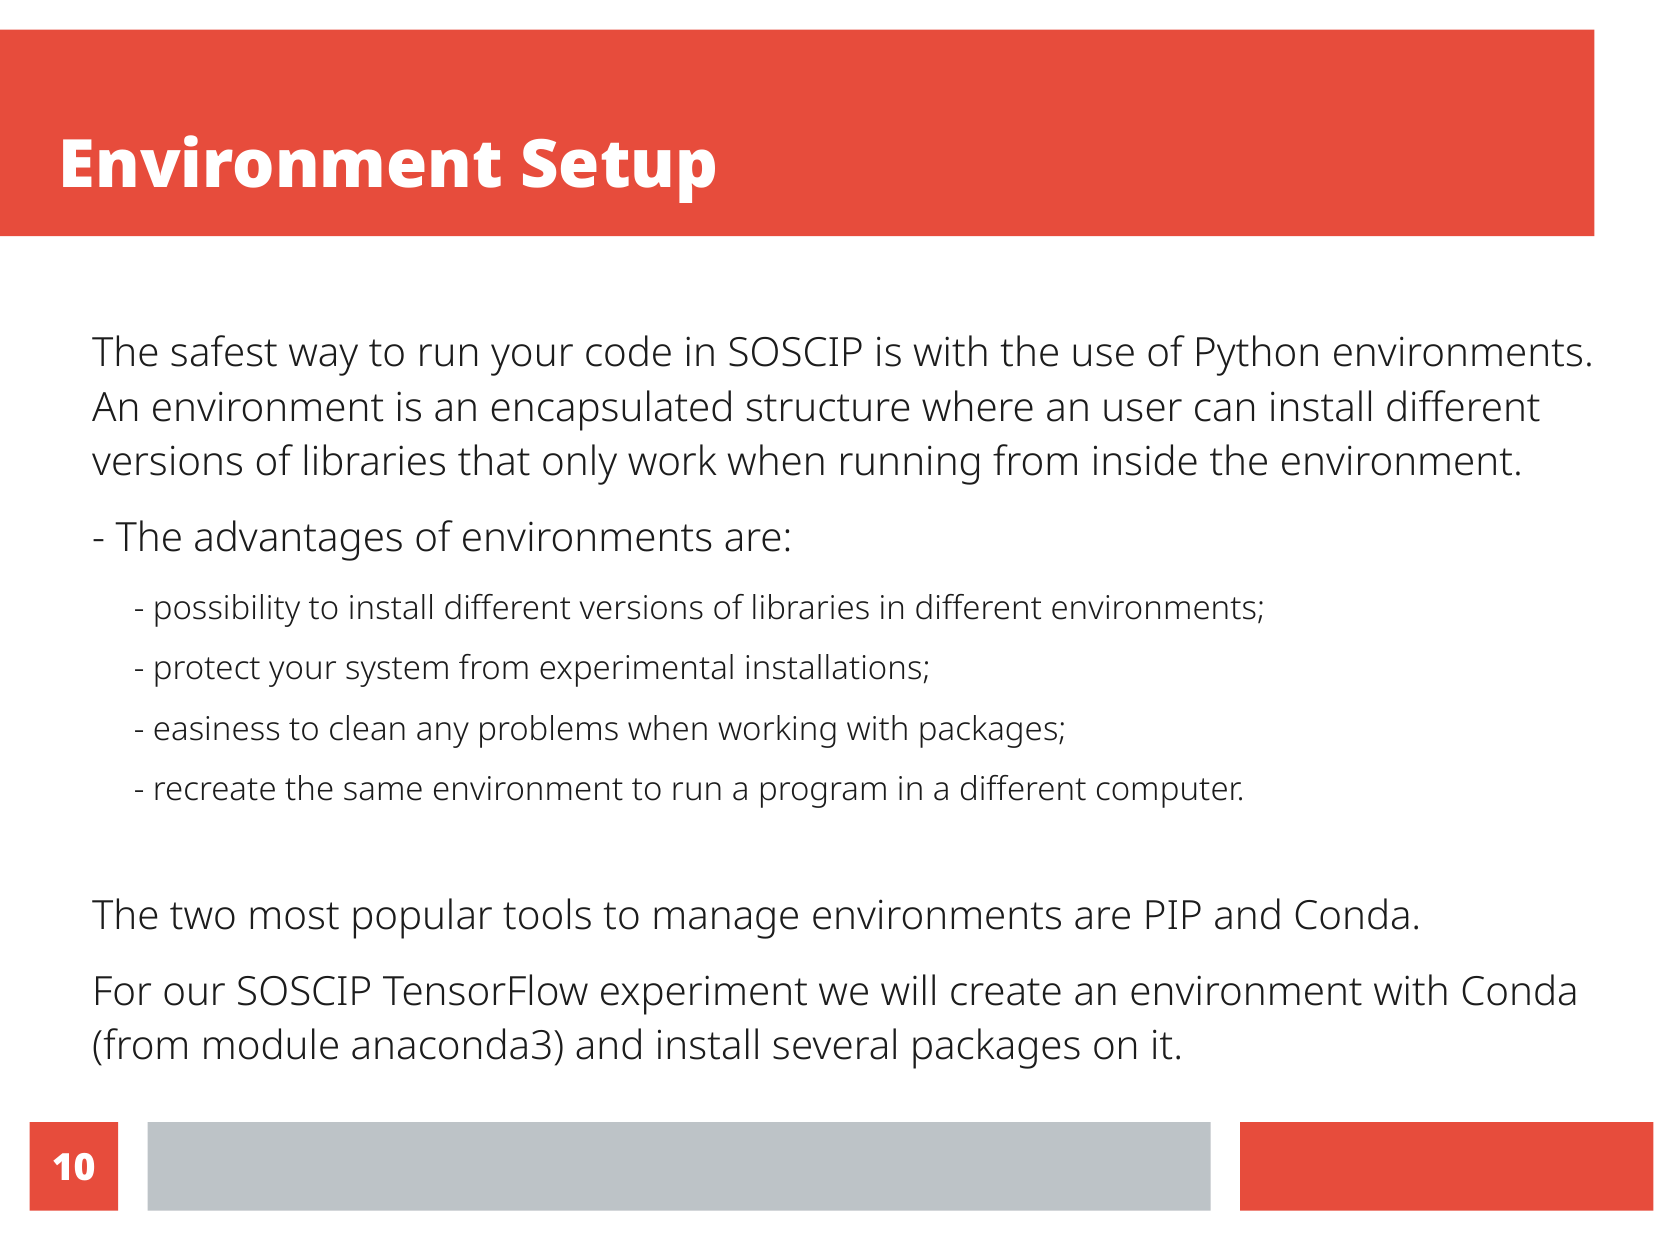

# Environment Setup
The safest way to run your code in SOSCIP is with the use of Python environments. An environment is an encapsulated structure where an user can install different versions of libraries that only work when running from inside the environment.
- The advantages of environments are:
- possibility to install different versions of libraries in different environments;
- protect your system from experimental installations;
- easiness to clean any problems when working with packages;
- recreate the same environment to run a program in a different computer.
The two most popular tools to manage environments are PIP and Conda.
For our SOSCIP TensorFlow experiment we will create an environment with Conda (from module anaconda3) and install several packages on it.
10